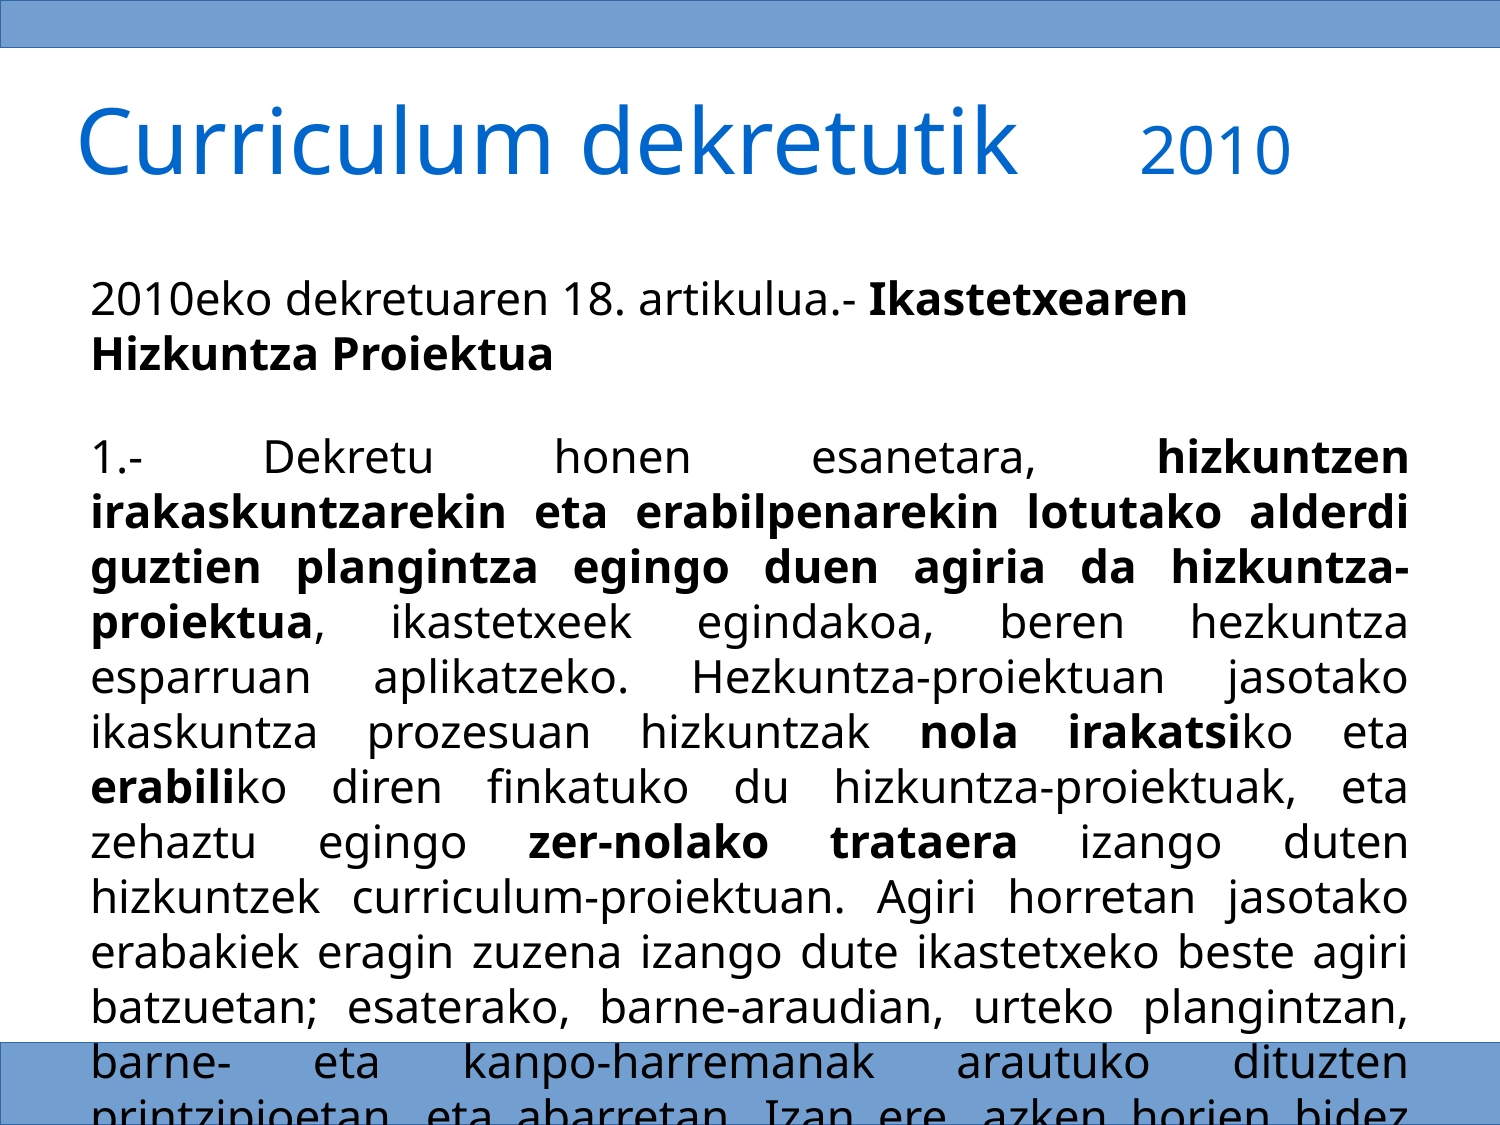

# Curriculum dekretutik 2010
2010eko dekretuaren 18. artikulua.- Ikastetxearen Hizkuntza Proiektua
1.- Dekretu honen esanetara, hizkuntzen irakaskuntzarekin eta erabilpenarekin lotutako alderdi guztien plangintza egingo duen agiria da hizkuntza-proiektua, ikastetxeek egindakoa, beren hezkuntza esparruan aplikatzeko. Hezkuntza-proiektuan jasotako ikaskuntza prozesuan hizkuntzak nola irakatsiko eta erabiliko diren finkatuko du hizkuntza-proiektuak, eta zehaztu egingo zer-nolako trataera izango duten hizkuntzek curriculum-proiektuan. Agiri horretan jasotako erabakiek eragin zuzena izango dute ikastetxeko beste agiri batzuetan; esaterako, barne-araudian, urteko plangintzan, barne- eta kanpo-harremanak arautuko dituzten printzipioetan, eta abarretan. Izan ere, azken horien bidez gauzatuko dira hizkuntza-proiektuan adostutako printzipioak.